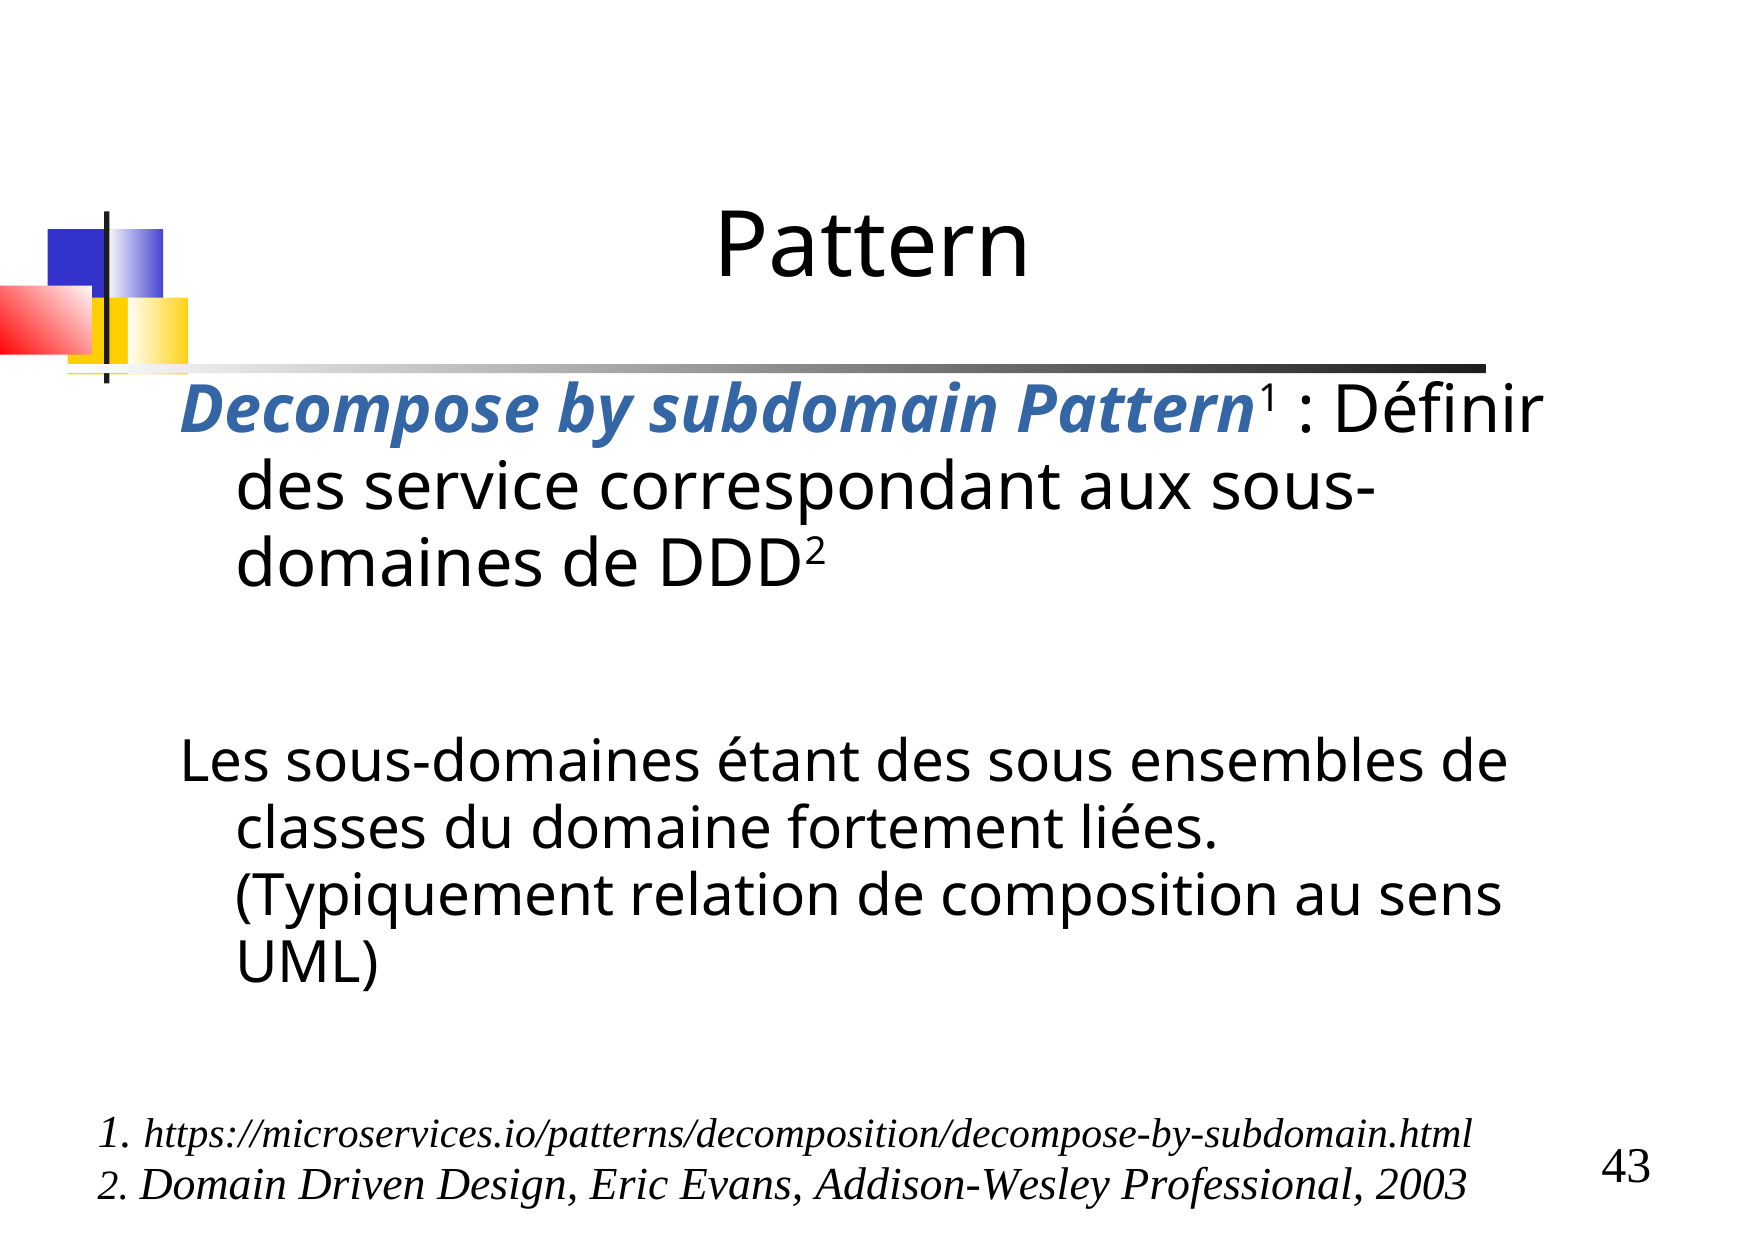

# Pattern
Decompose by subdomain Pattern1 : Définir des service correspondant aux sous-domaines de DDD2
Les sous-domaines étant des sous ensembles de classes du domaine fortement liées. (Typiquement relation de composition au sens UML)
1. https://microservices.io/patterns/decomposition/decompose-by-subdomain.html
2. Domain Driven Design, Eric Evans, Addison-Wesley Professional, 2003